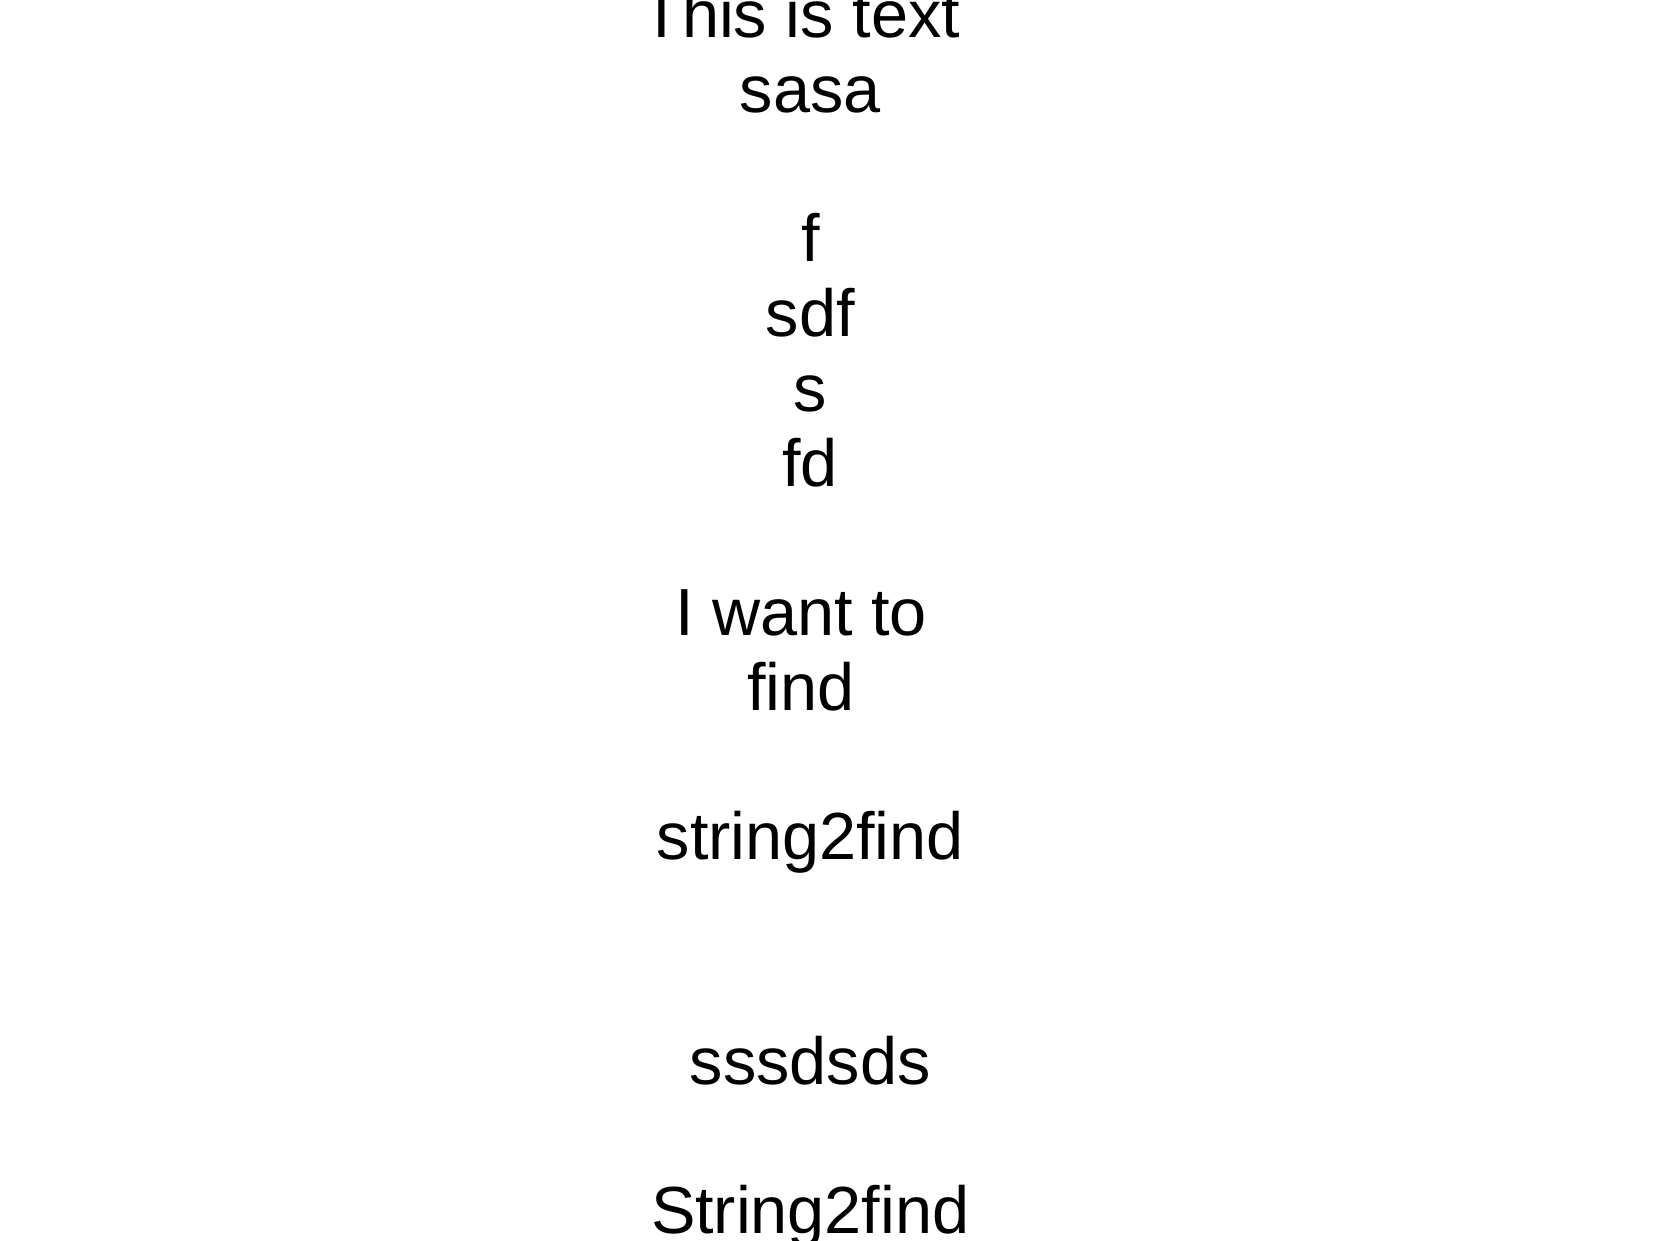

This is text
sasa
f
sdf
s
fd
I want to
find
string2find
sssdsds
String2find
fdf
#